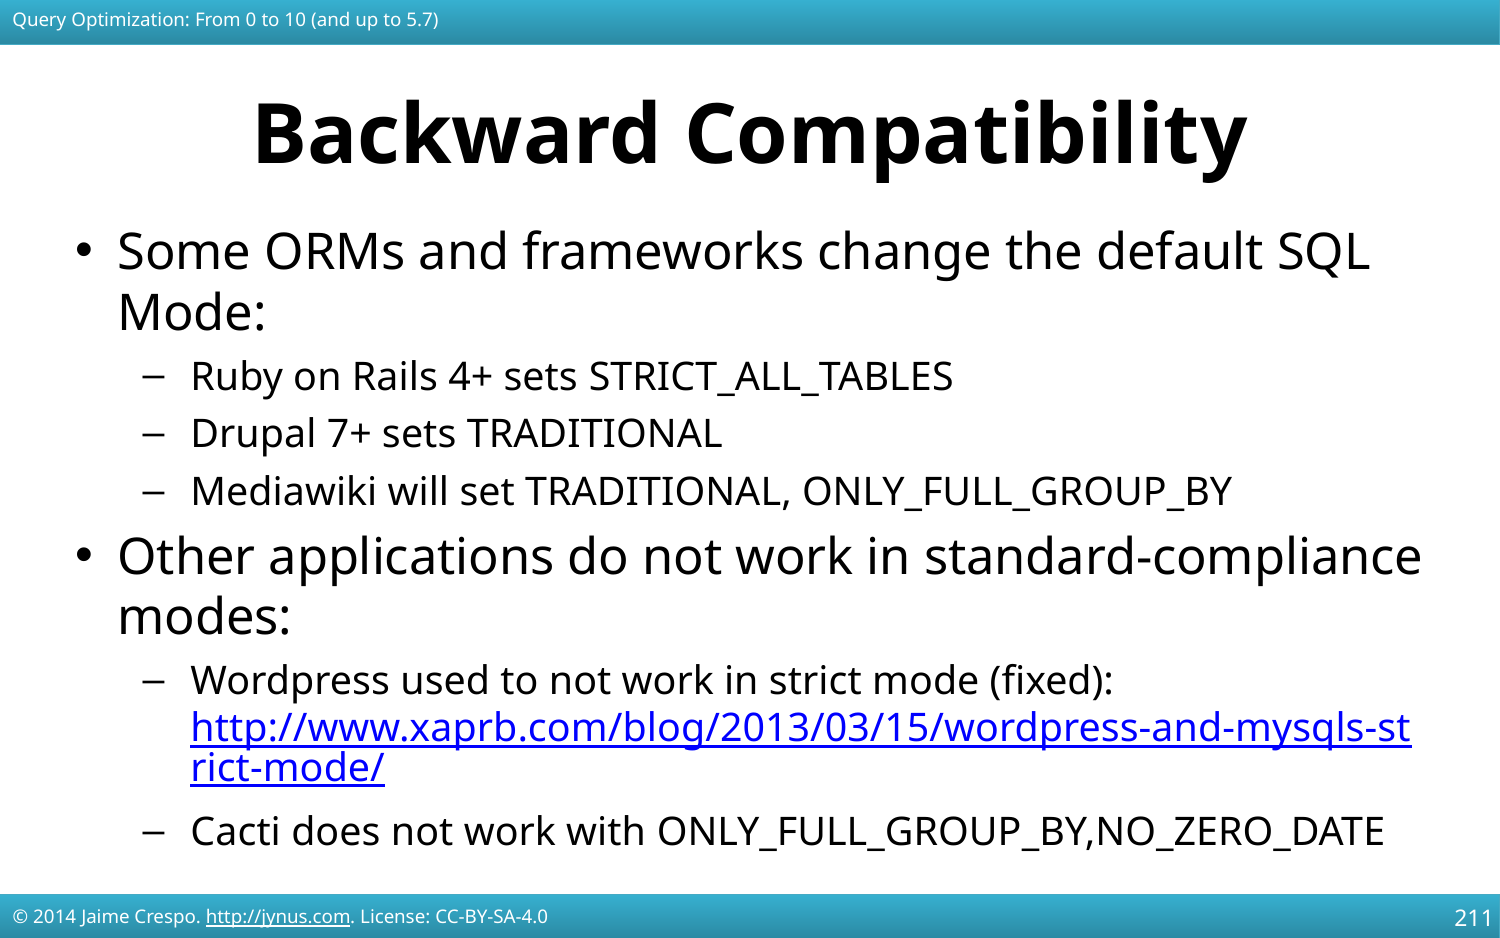

# Backward Compatibility
Some ORMs and frameworks change the default SQL Mode:
Ruby on Rails 4+ sets STRICT_ALL_TABLES
Drupal 7+ sets TRADITIONAL
Mediawiki will set TRADITIONAL, ONLY_FULL_GROUP_BY
Other applications do not work in standard-compliance modes:
Wordpress used to not work in strict mode (fixed): http://www.xaprb.com/blog/2013/03/15/wordpress-and-mysqls-strict-mode/
Cacti does not work with ONLY_FULL_GROUP_BY,NO_ZERO_DATE